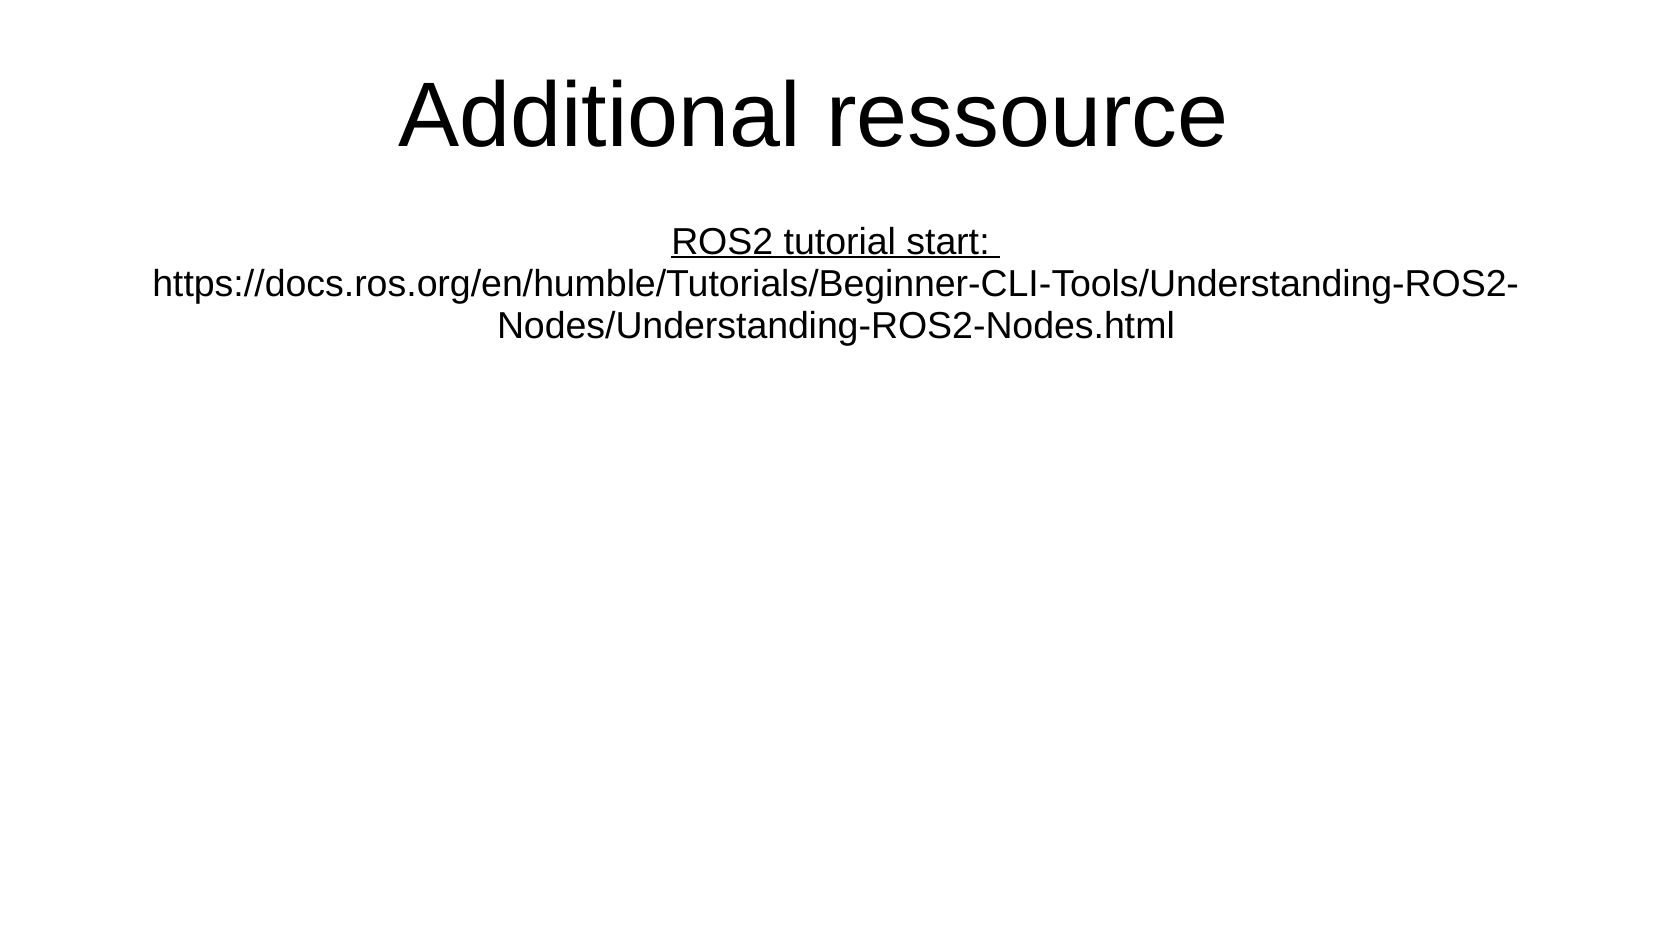

# Additional ressource
ROS2 tutorial start:
https://docs.ros.org/en/humble/Tutorials/Beginner-CLI-Tools/Understanding-ROS2-Nodes/Understanding-ROS2-Nodes.html